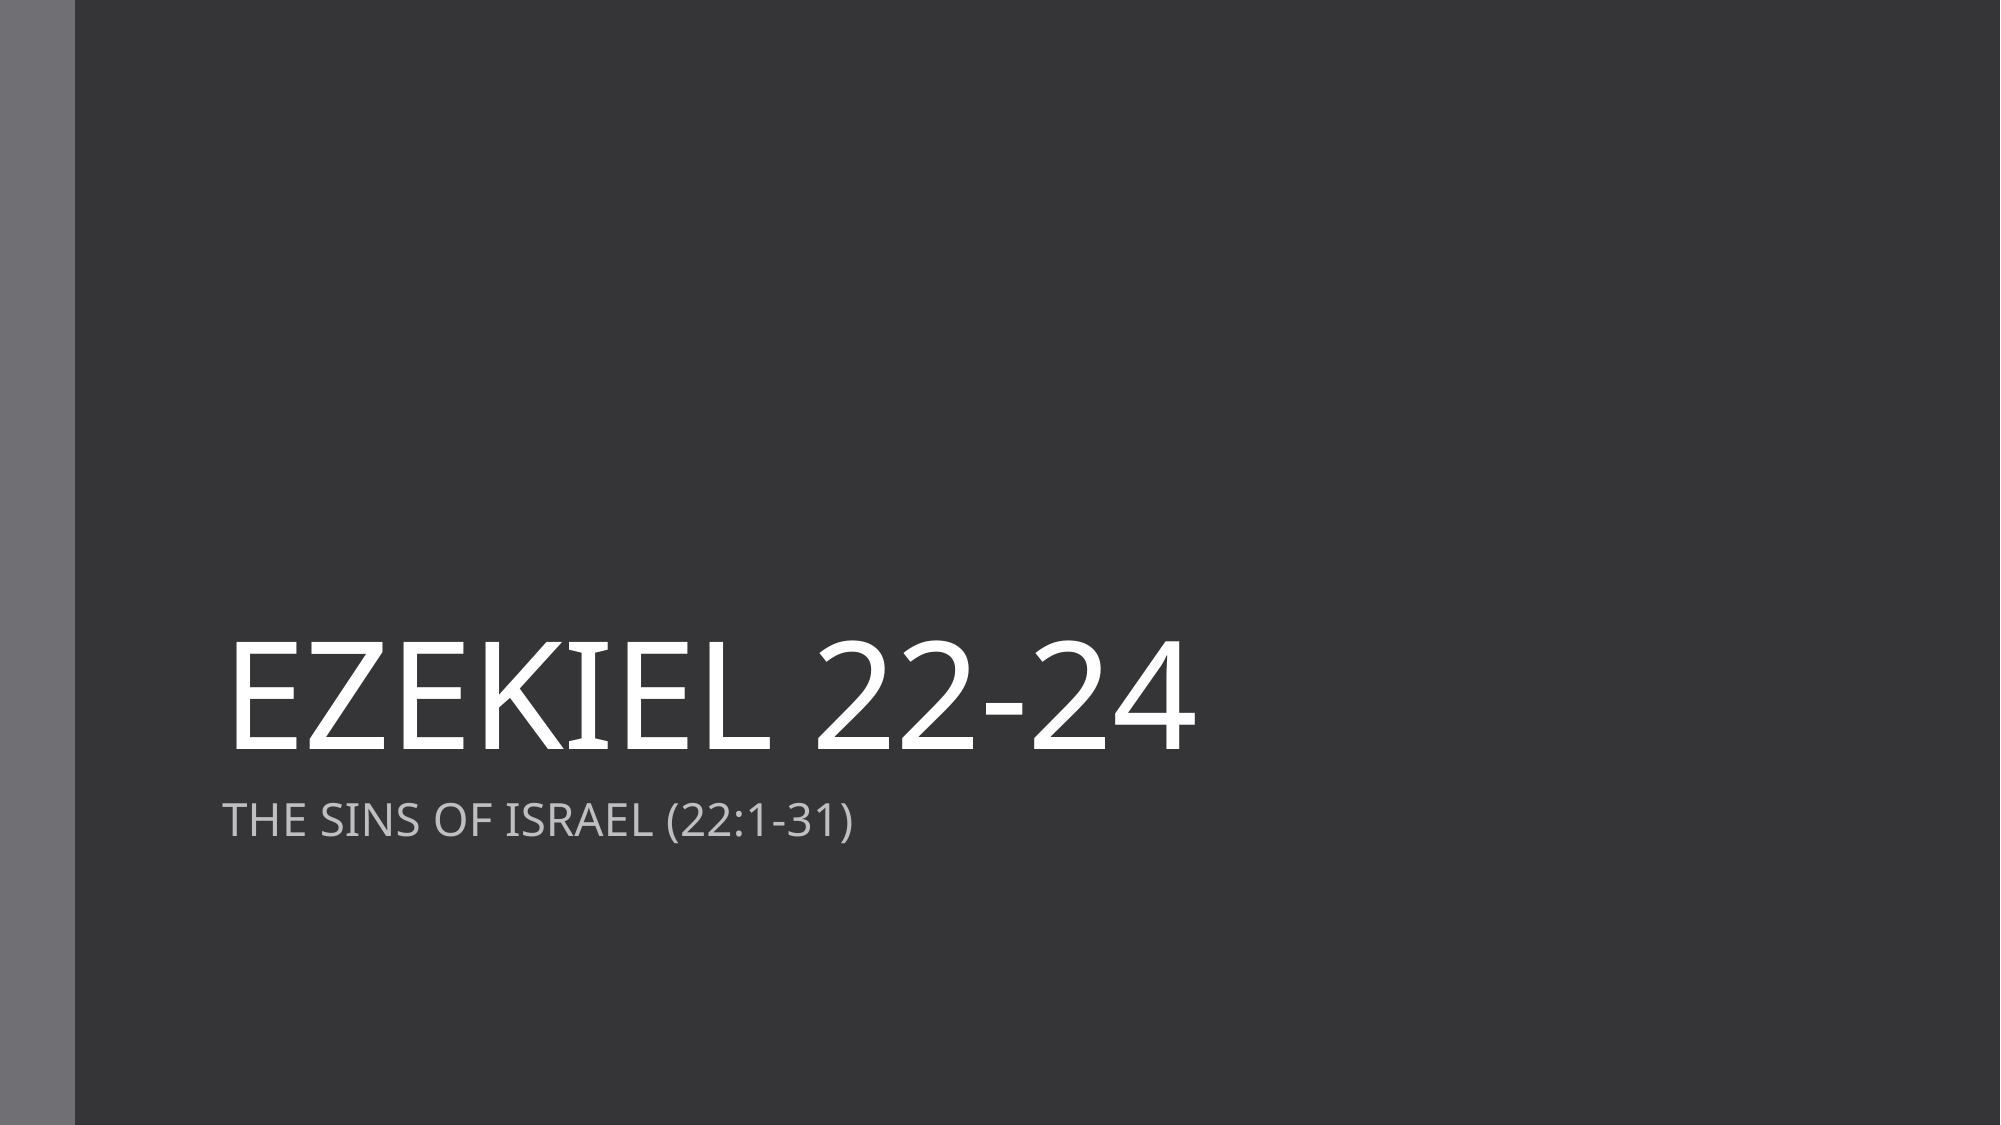

# EZEKIEL 22-24
THE SINS OF ISRAEL (22:1-31)